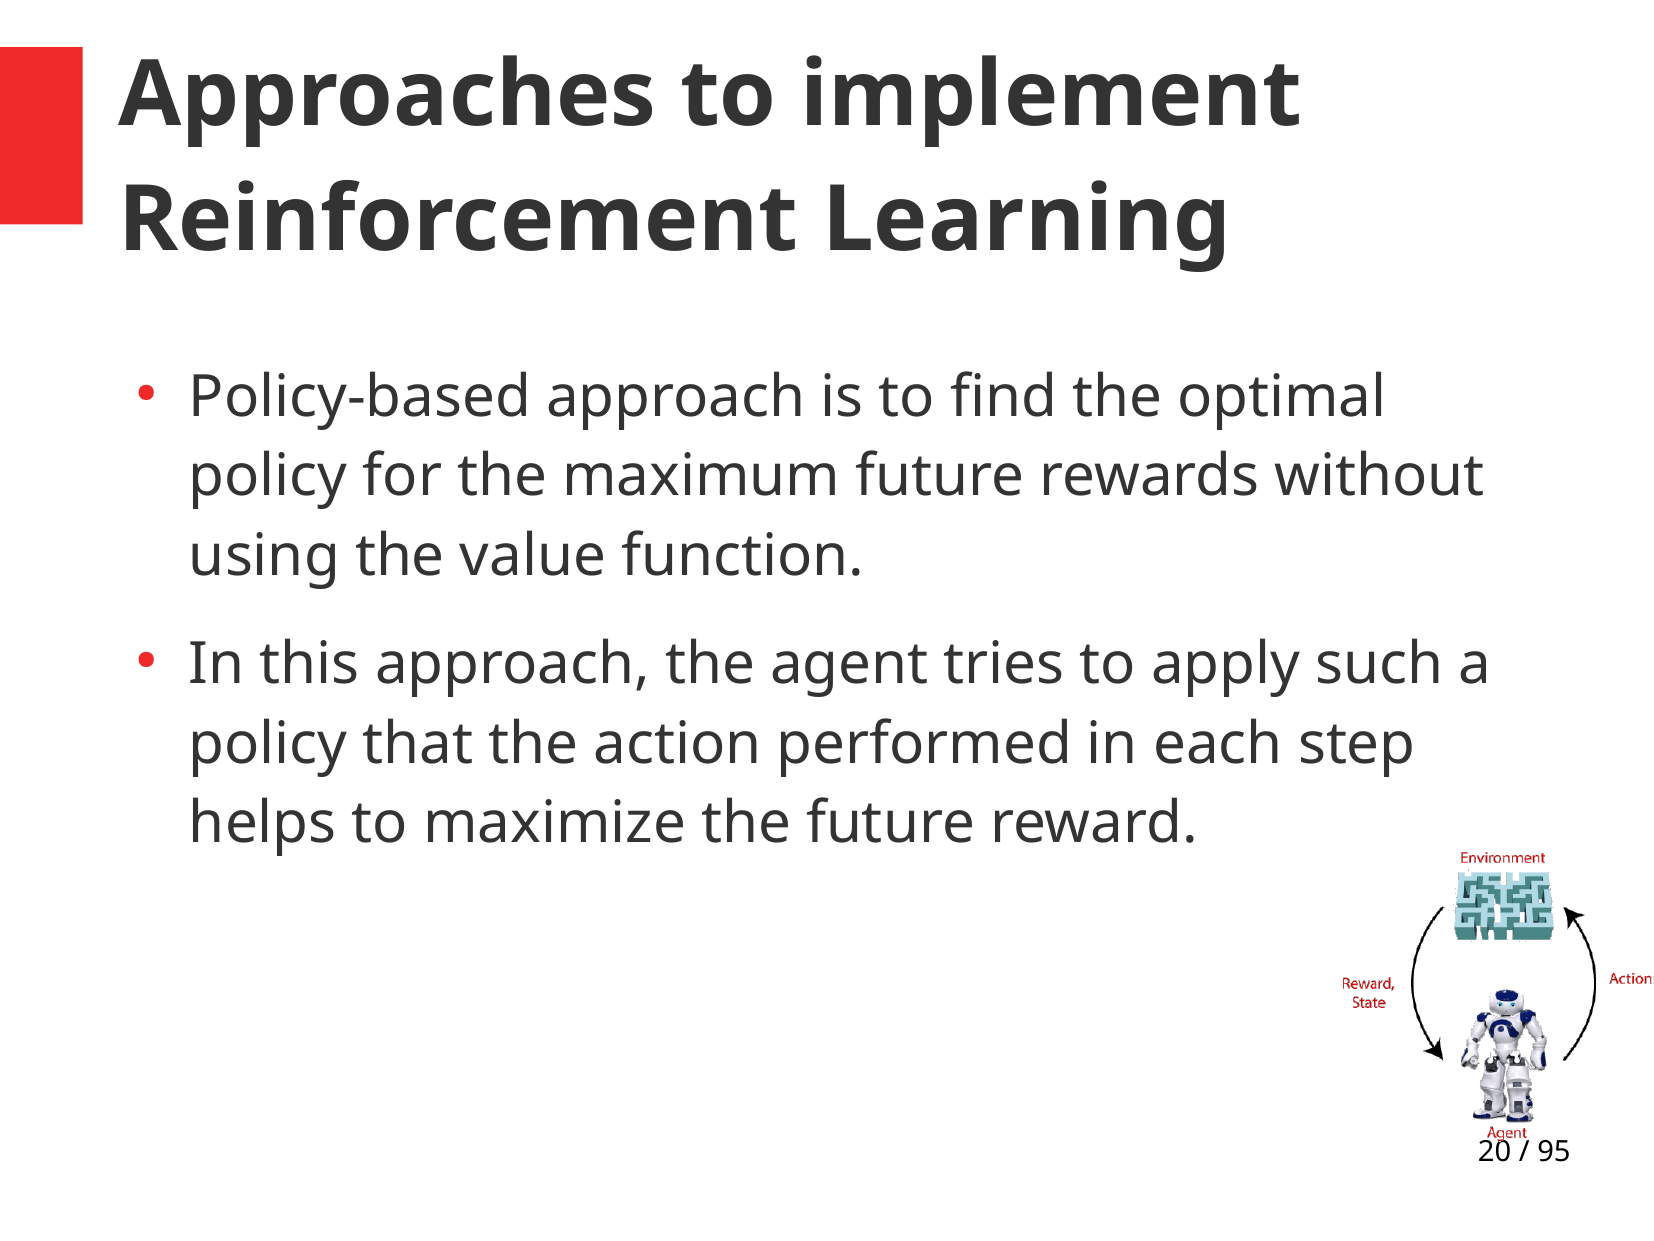

# Approaches to implement Reinforcement Learning
Policy-based approach is to find the optimal policy for the maximum future rewards without using the value function.
In this approach, the agent tries to apply such a policy that the action performed in each step helps to maximize the future reward.
20